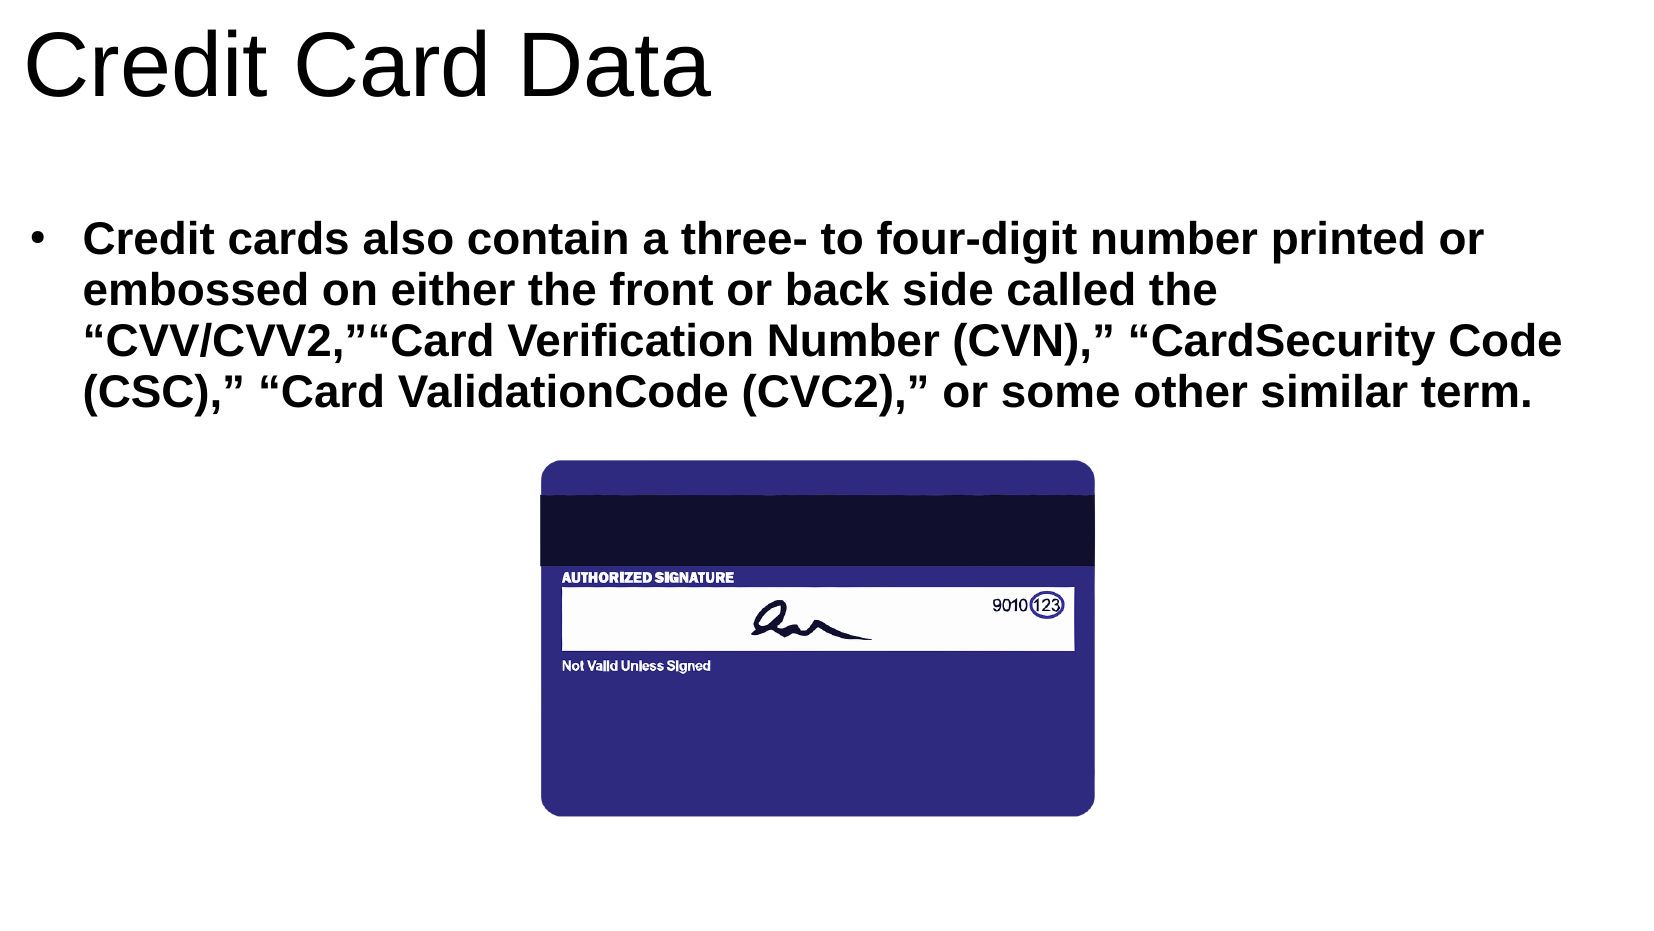

# Credit Card Data
Credit cards also contain a three- to four-digit number printed or embossed on either the front or back side called the “CVV/CVV2,”“Card Verification Number (CVN),” “CardSecurity Code (CSC),” “Card ValidationCode (CVC2),” or some other similar term.